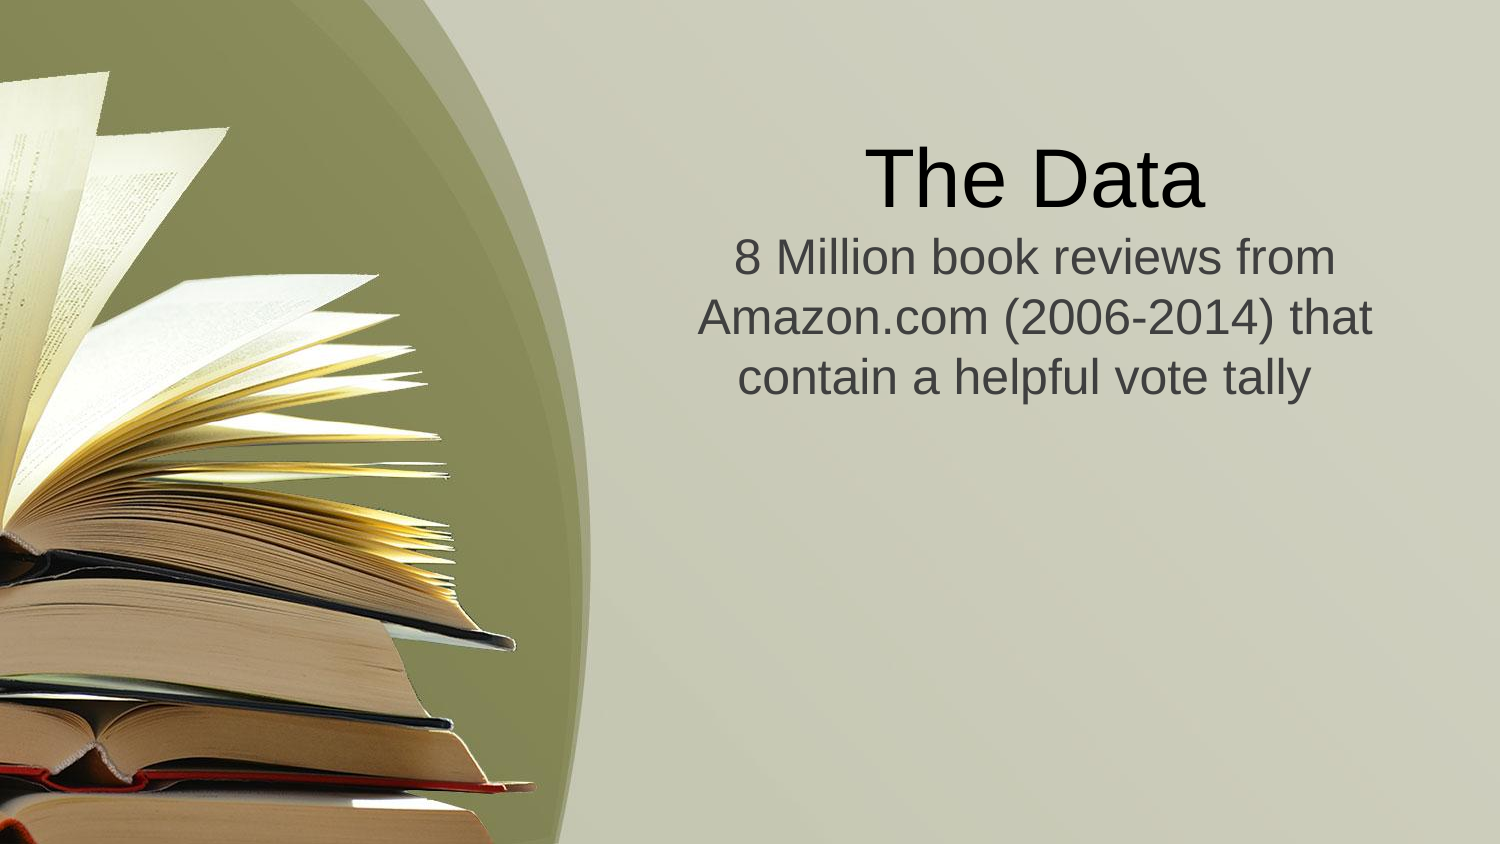

The Data
8 Million book reviews from Amazon.com (2006-2014) that contain a helpful vote tally